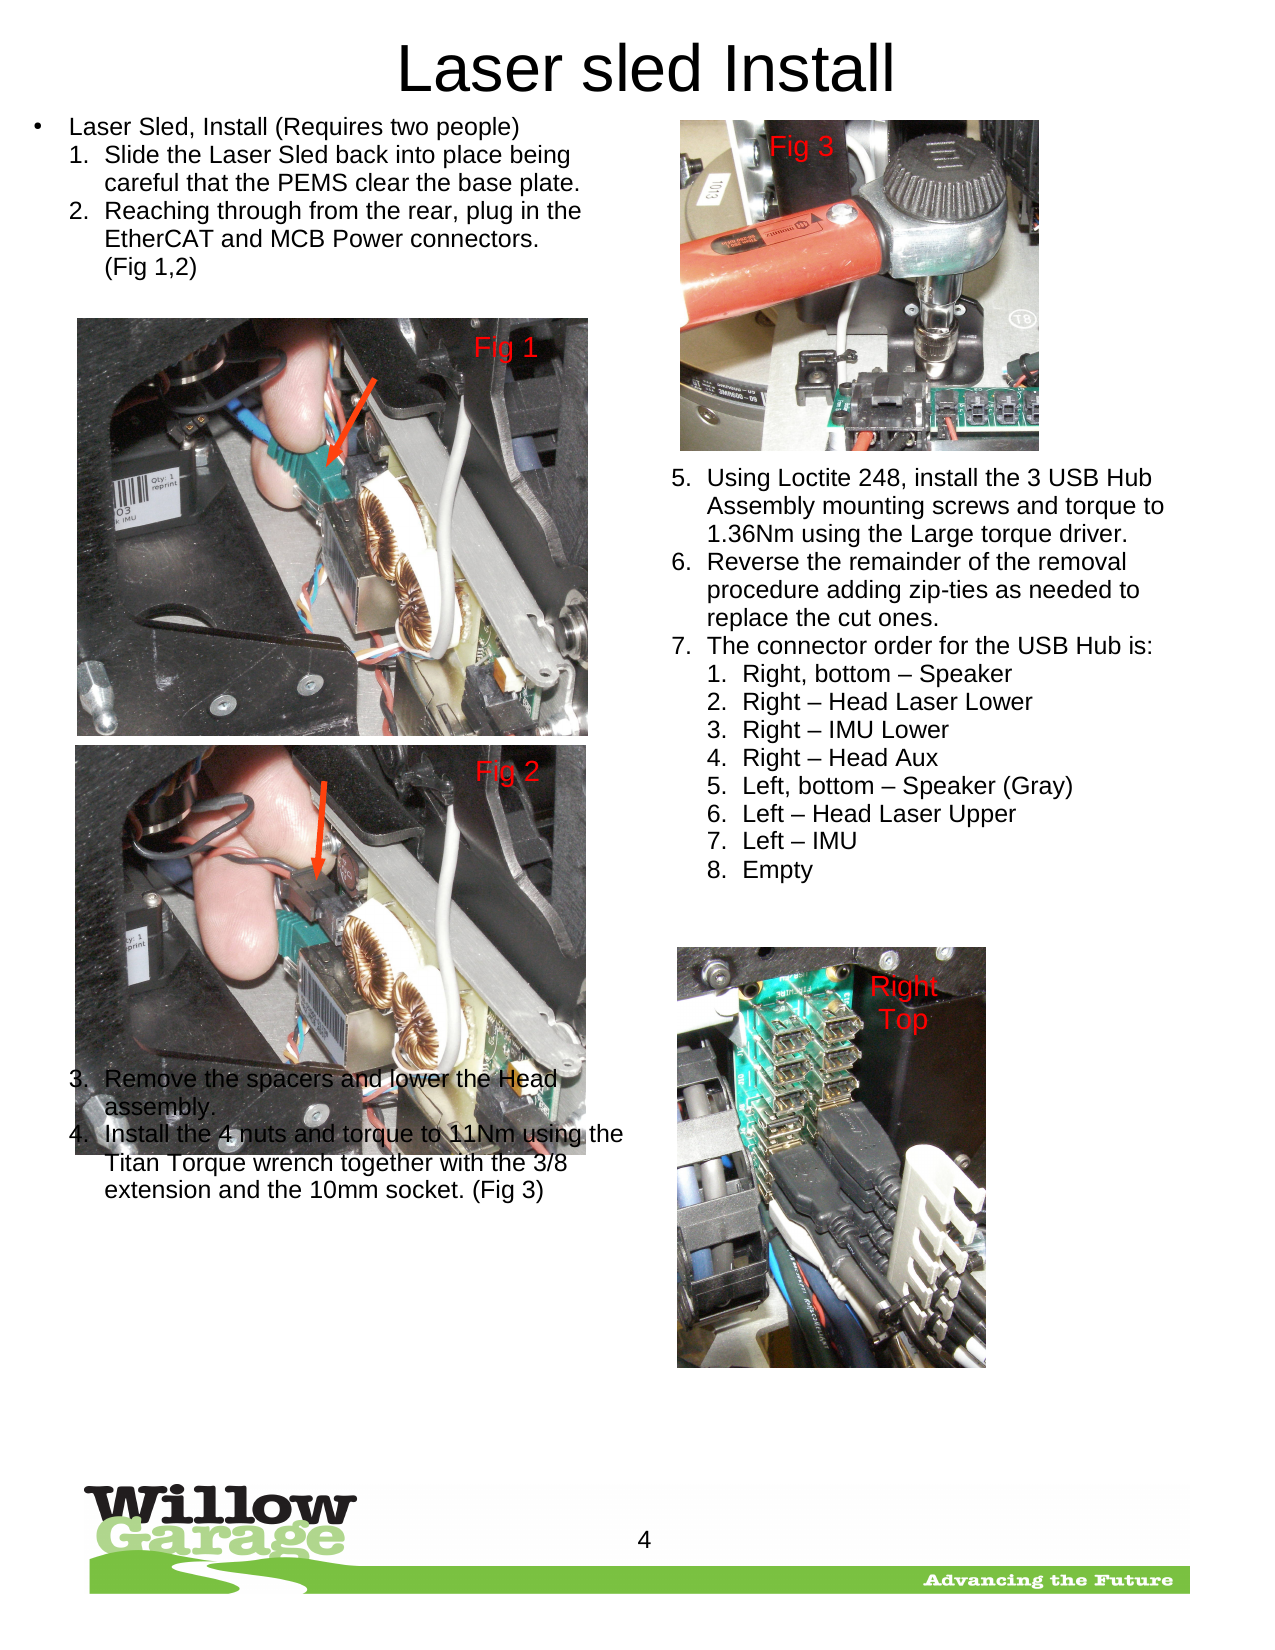

# Laser sled Install
Laser Sled, Install (Requires two people)
Slide the Laser Sled back into place being careful that the PEMS clear the base plate.
Reaching through from the rear, plug in the EtherCAT and MCB Power connectors.
(Fig 1,2)
Remove the spacers and lower the Head assembly.
Install the 4 nuts and torque to 11Nm using the Titan Torque wrench together with the 3/8 extension and the 10mm socket. (Fig 3)
Fig 3
Fig 1
Using Loctite 248, install the 3 USB Hub Assembly mounting screws and torque to 1.36Nm using the Large torque driver.
Reverse the remainder of the removal procedure adding zip-ties as needed to replace the cut ones.
The connector order for the USB Hub is:
Right, bottom – Speaker
Right – Head Laser Lower
Right – IMU Lower
Right – Head Aux
Left, bottom – Speaker (Gray)
Left – Head Laser Upper
Left – IMU
Empty
Fig 2
Right
 Top
4